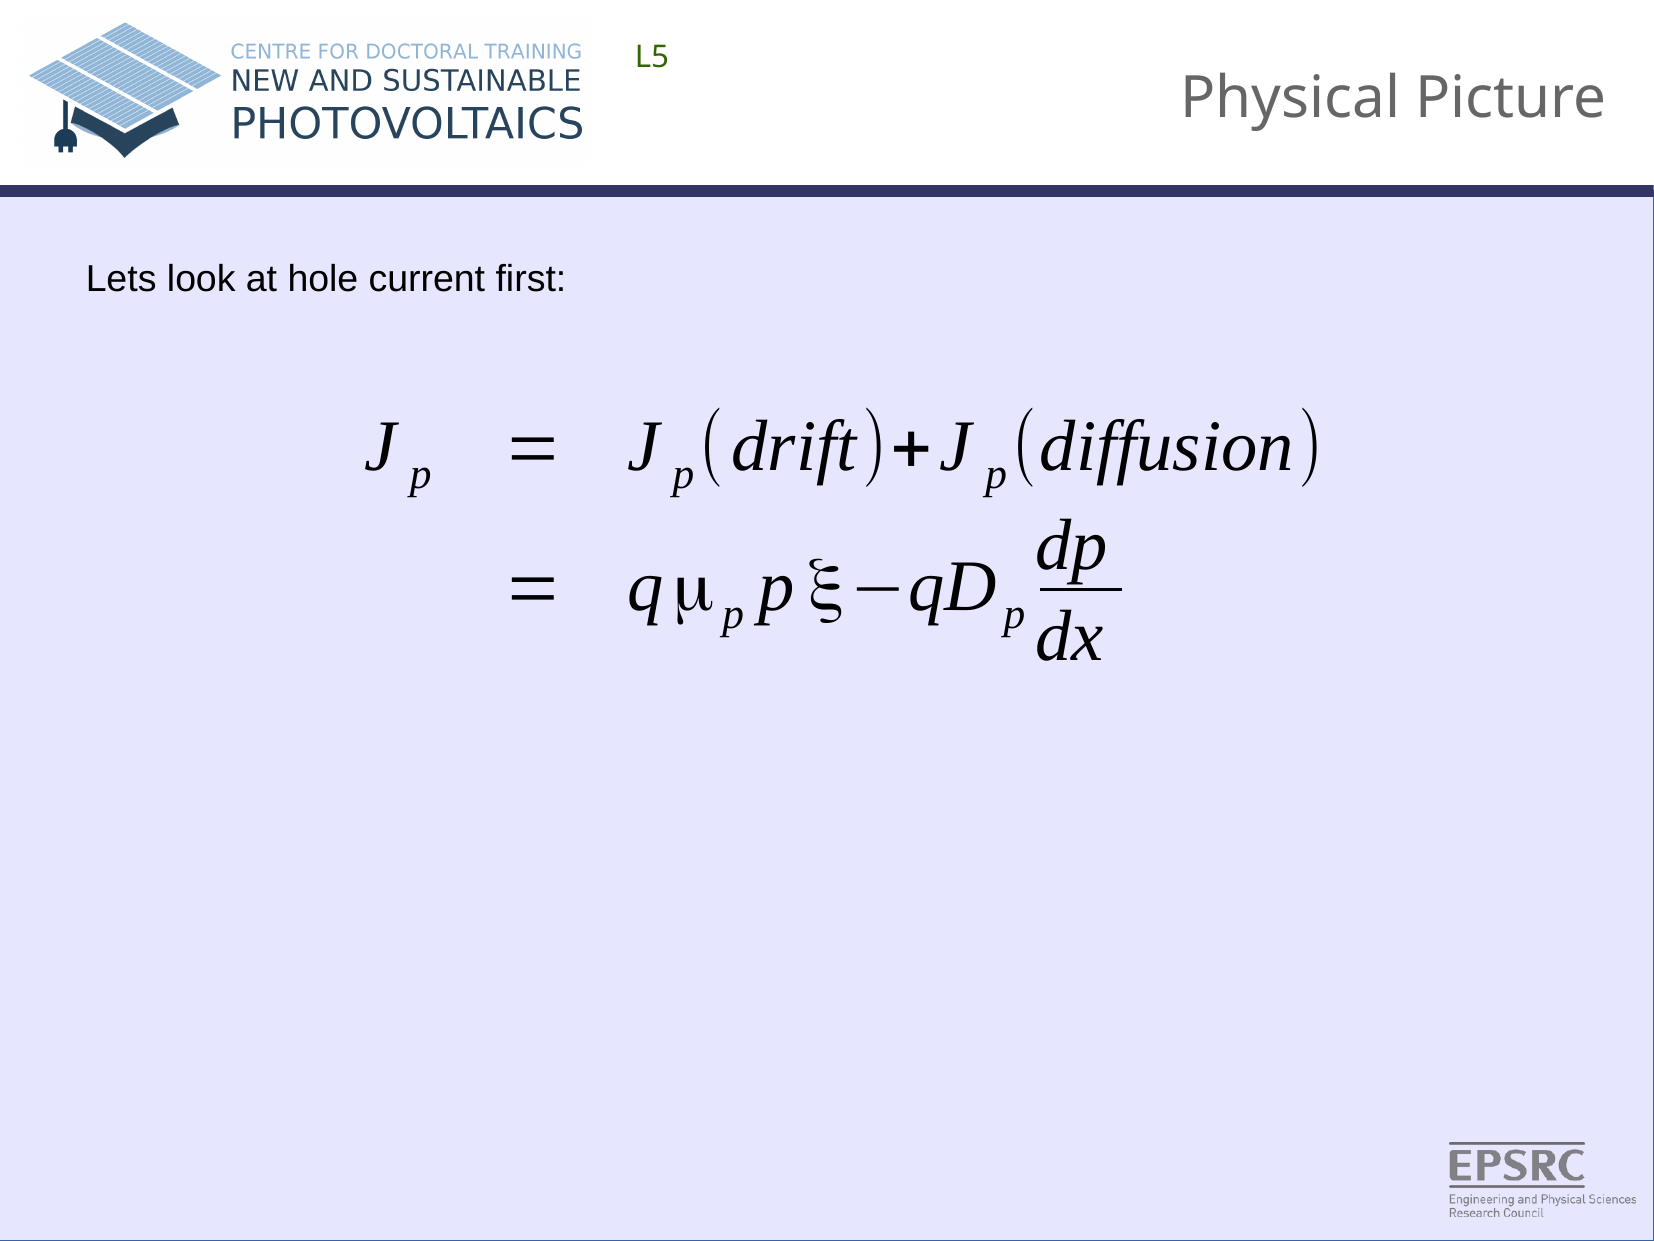

L5
Physical Picture
Lets look at hole current first: